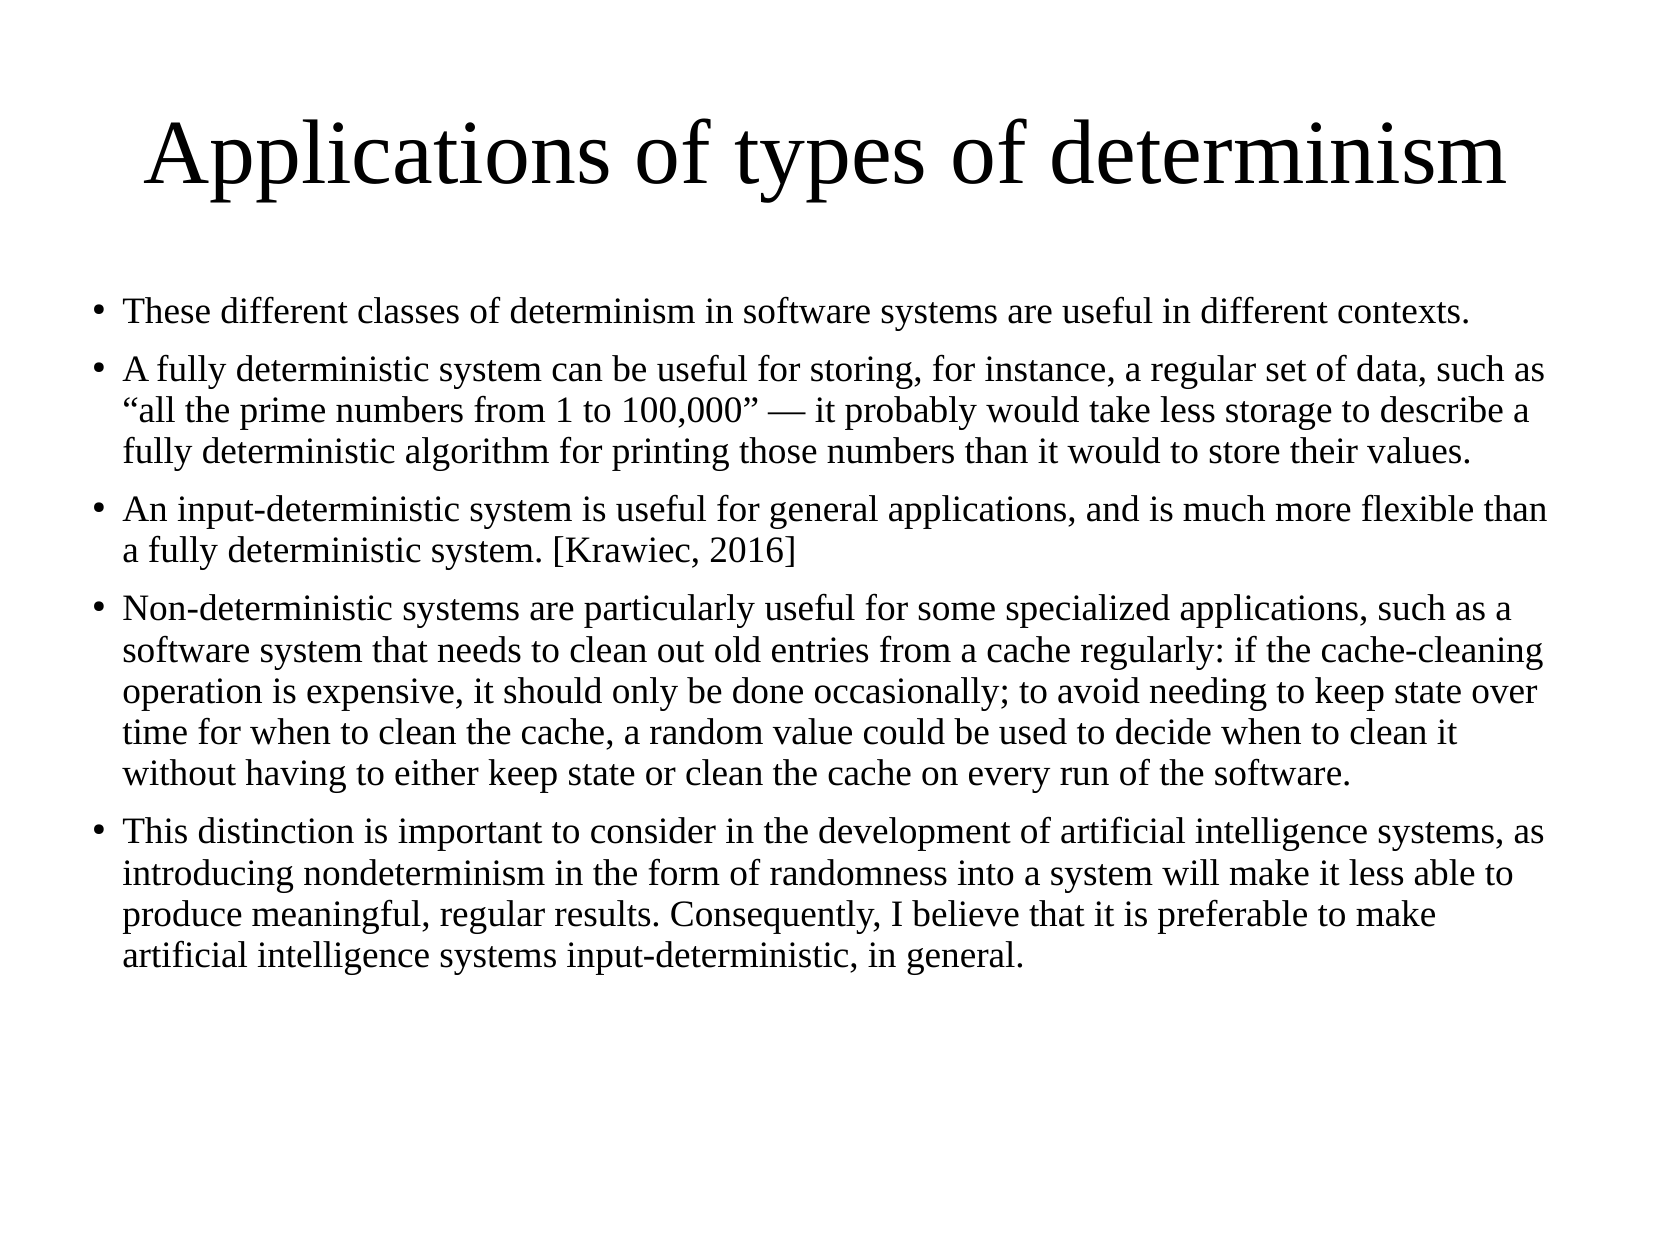

# Applications of types of determinism
These different classes of determinism in software systems are useful in different contexts.
A fully deterministic system can be useful for storing, for instance, a regular set of data, such as “all the prime numbers from 1 to 100,000” — it probably would take less storage to describe a fully deterministic algorithm for printing those numbers than it would to store their values.
An input-deterministic system is useful for general applications, and is much more flexible than a fully deterministic system. [Krawiec, 2016]
Non-deterministic systems are particularly useful for some specialized applications, such as a software system that needs to clean out old entries from a cache regularly: if the cache-cleaning operation is expensive, it should only be done occasionally; to avoid needing to keep state over time for when to clean the cache, a random value could be used to decide when to clean it without having to either keep state or clean the cache on every run of the software.
This distinction is important to consider in the development of artificial intelligence systems, as introducing nondeterminism in the form of randomness into a system will make it less able to produce meaningful, regular results. Consequently, I believe that it is preferable to make artificial intelligence systems input-deterministic, in general.